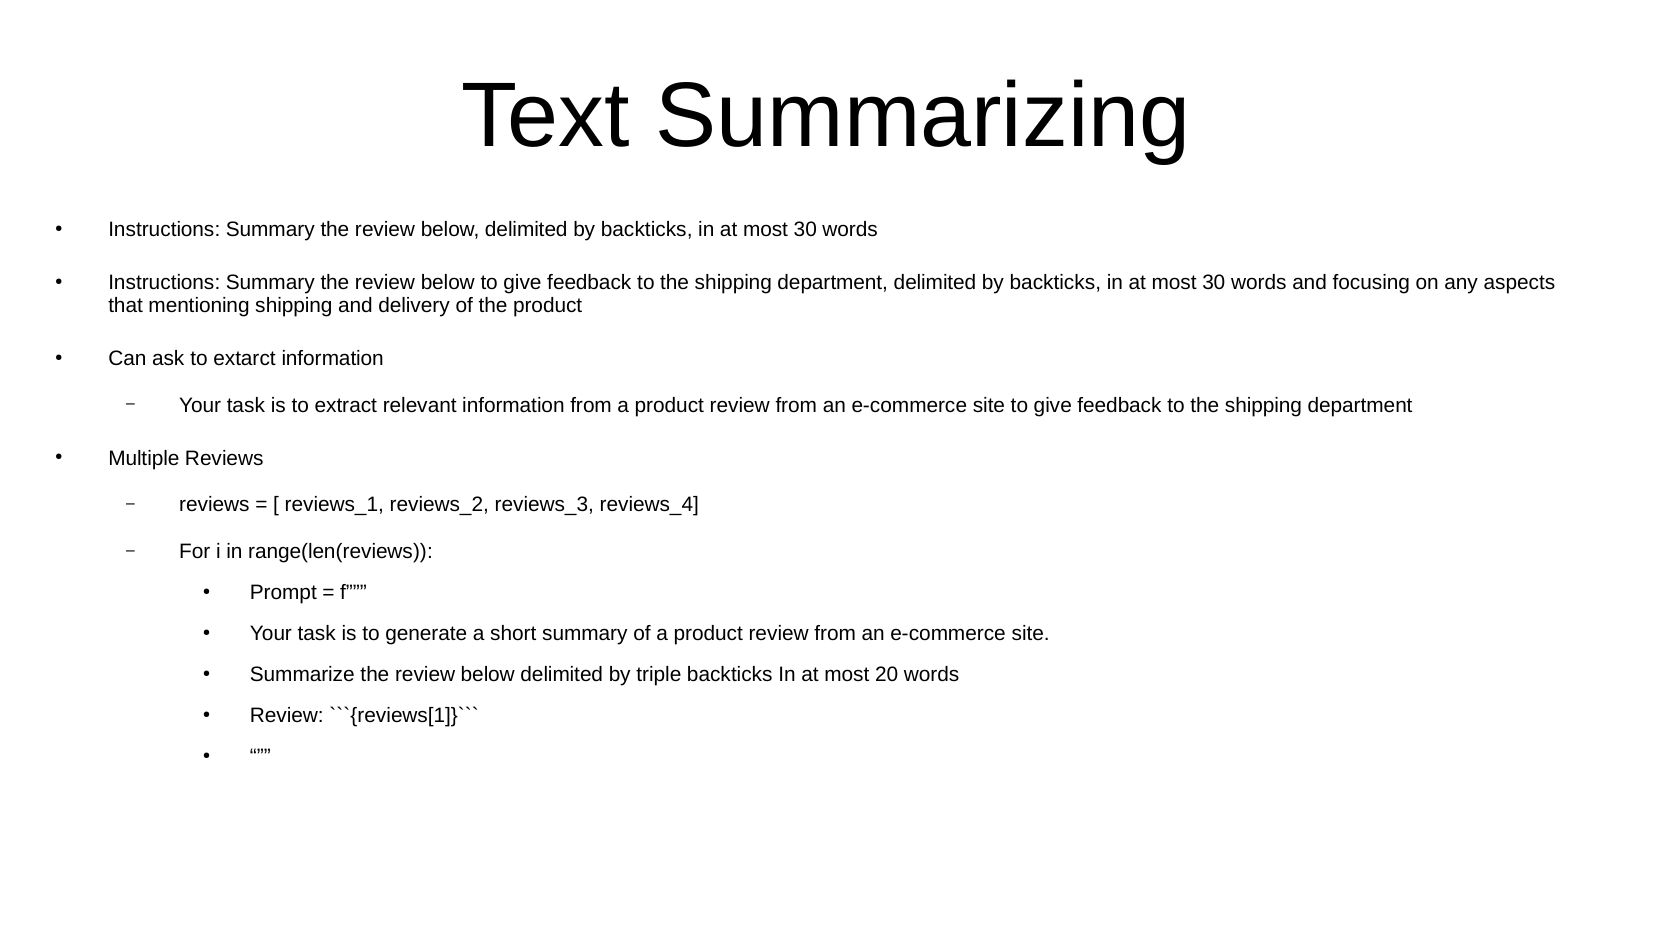

# Text Summarizing
Instructions: Summary the review below, delimited by backticks, in at most 30 words
Instructions: Summary the review below to give feedback to the shipping department, delimited by backticks, in at most 30 words and focusing on any aspects that mentioning shipping and delivery of the product
Can ask to extarct information
Your task is to extract relevant information from a product review from an e-commerce site to give feedback to the shipping department
Multiple Reviews
reviews = [ reviews_1, reviews_2, reviews_3, reviews_4]
For i in range(len(reviews)):
Prompt = f”””
Your task is to generate a short summary of a product review from an e-commerce site.
Summarize the review below delimited by triple backticks In at most 20 words
Review: ```{reviews[1]}```
“””